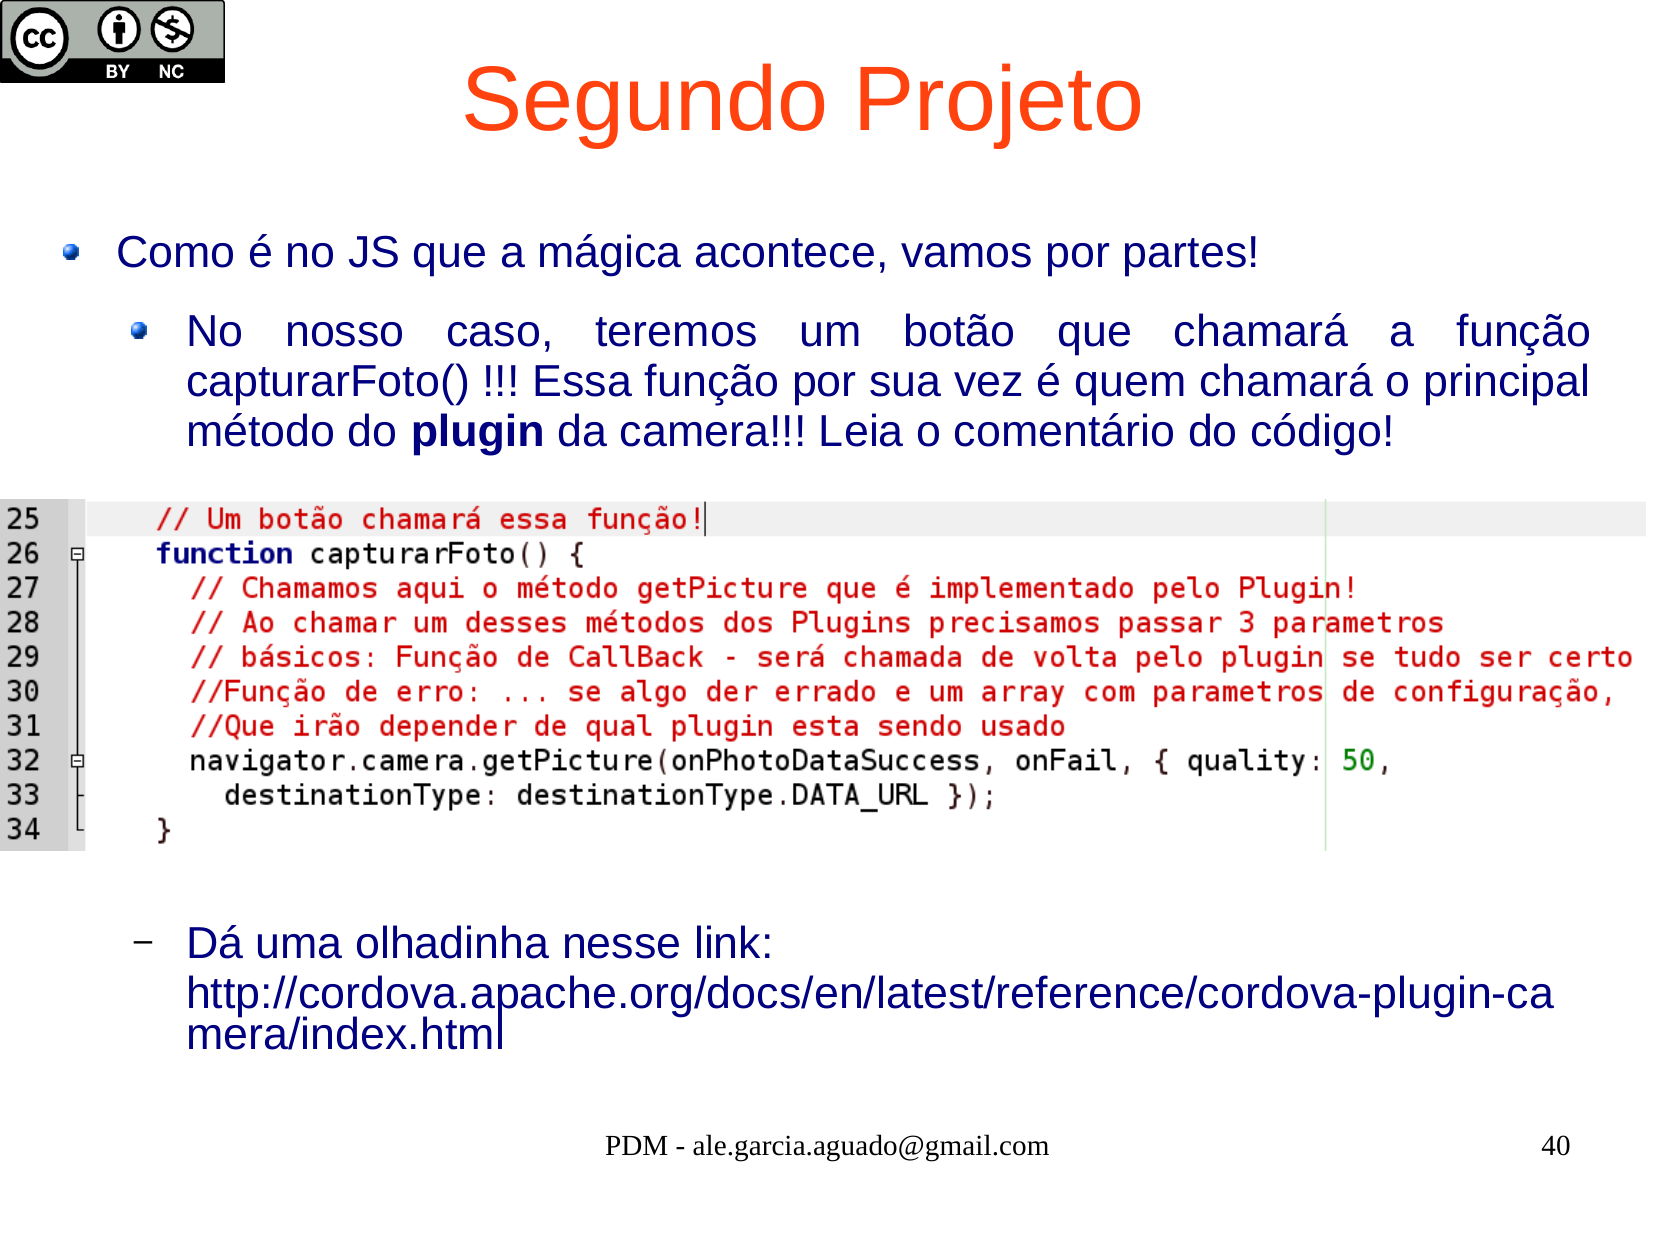

# Segundo Projeto
Como é no JS que a mágica acontece, vamos por partes!
No nosso caso, teremos um botão que chamará a função capturarFoto() !!! Essa função por sua vez é quem chamará o principal método do plugin da camera!!! Leia o comentário do código!
Dá uma olhadinha nesse link: http://cordova.apache.org/docs/en/latest/reference/cordova-plugin-camera/index.html
PDM - ale.garcia.aguado@gmail.com
40